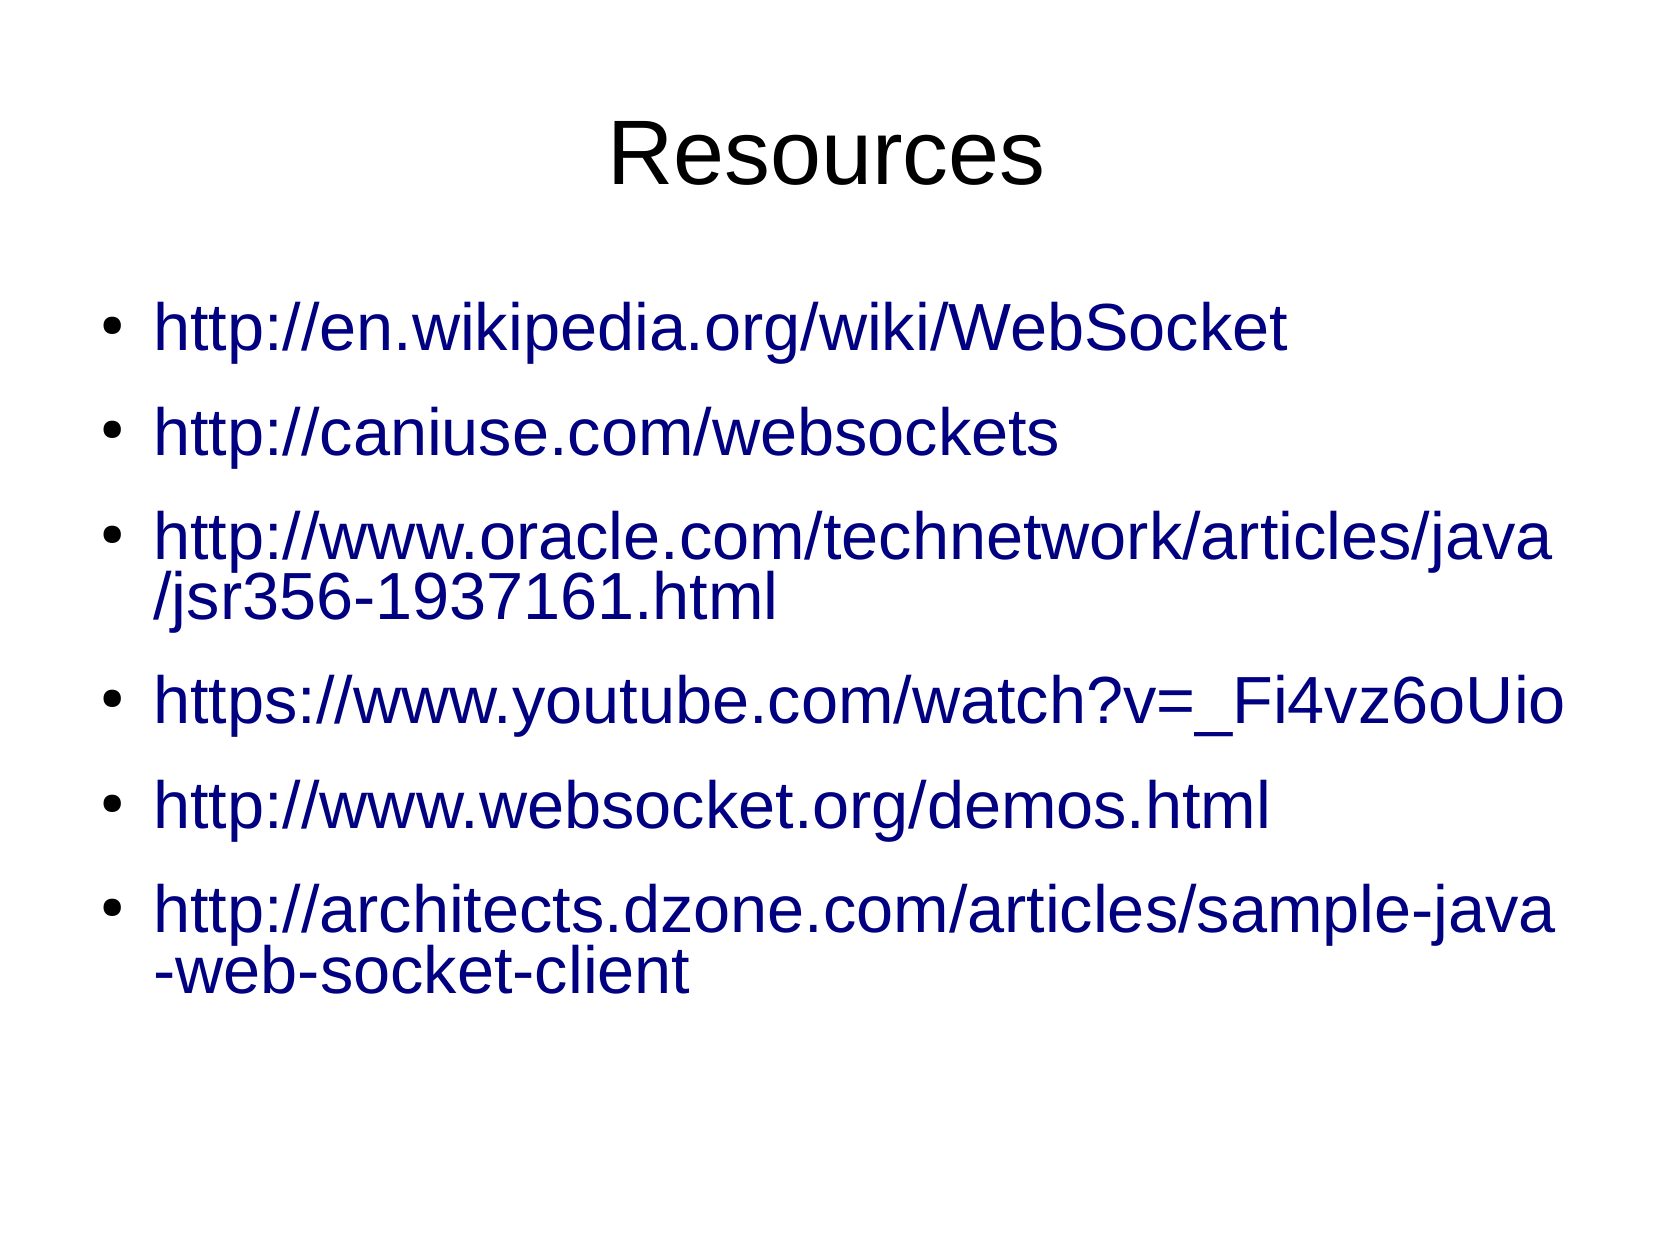

# Resources
http://en.wikipedia.org/wiki/WebSocket
http://caniuse.com/websockets
http://www.oracle.com/technetwork/articles/java/jsr356-1937161.html
https://www.youtube.com/watch?v=_Fi4vz6oUio
http://www.websocket.org/demos.html
http://architects.dzone.com/articles/sample-java-web-socket-client